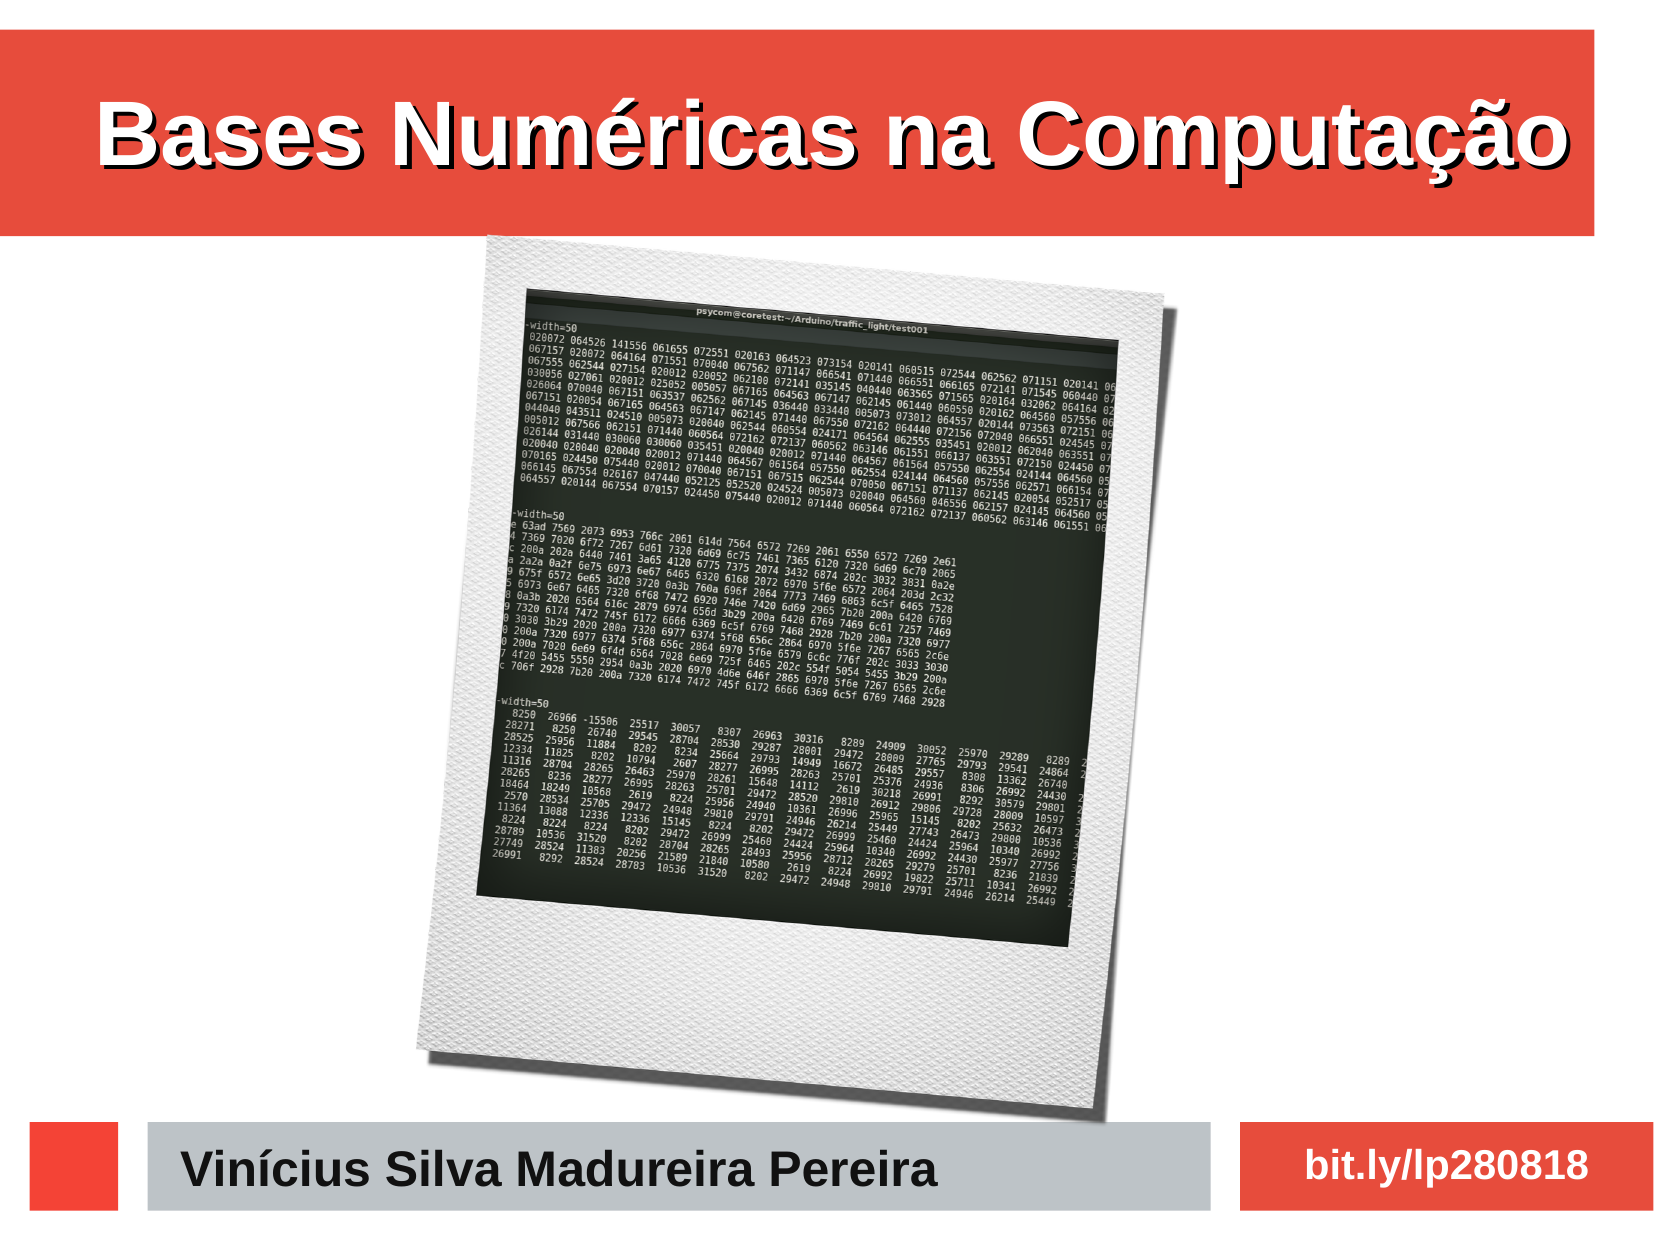

# Bases Numéricas na Computação
Vinícius Silva Madureira Pereira
bit.ly/lp280818